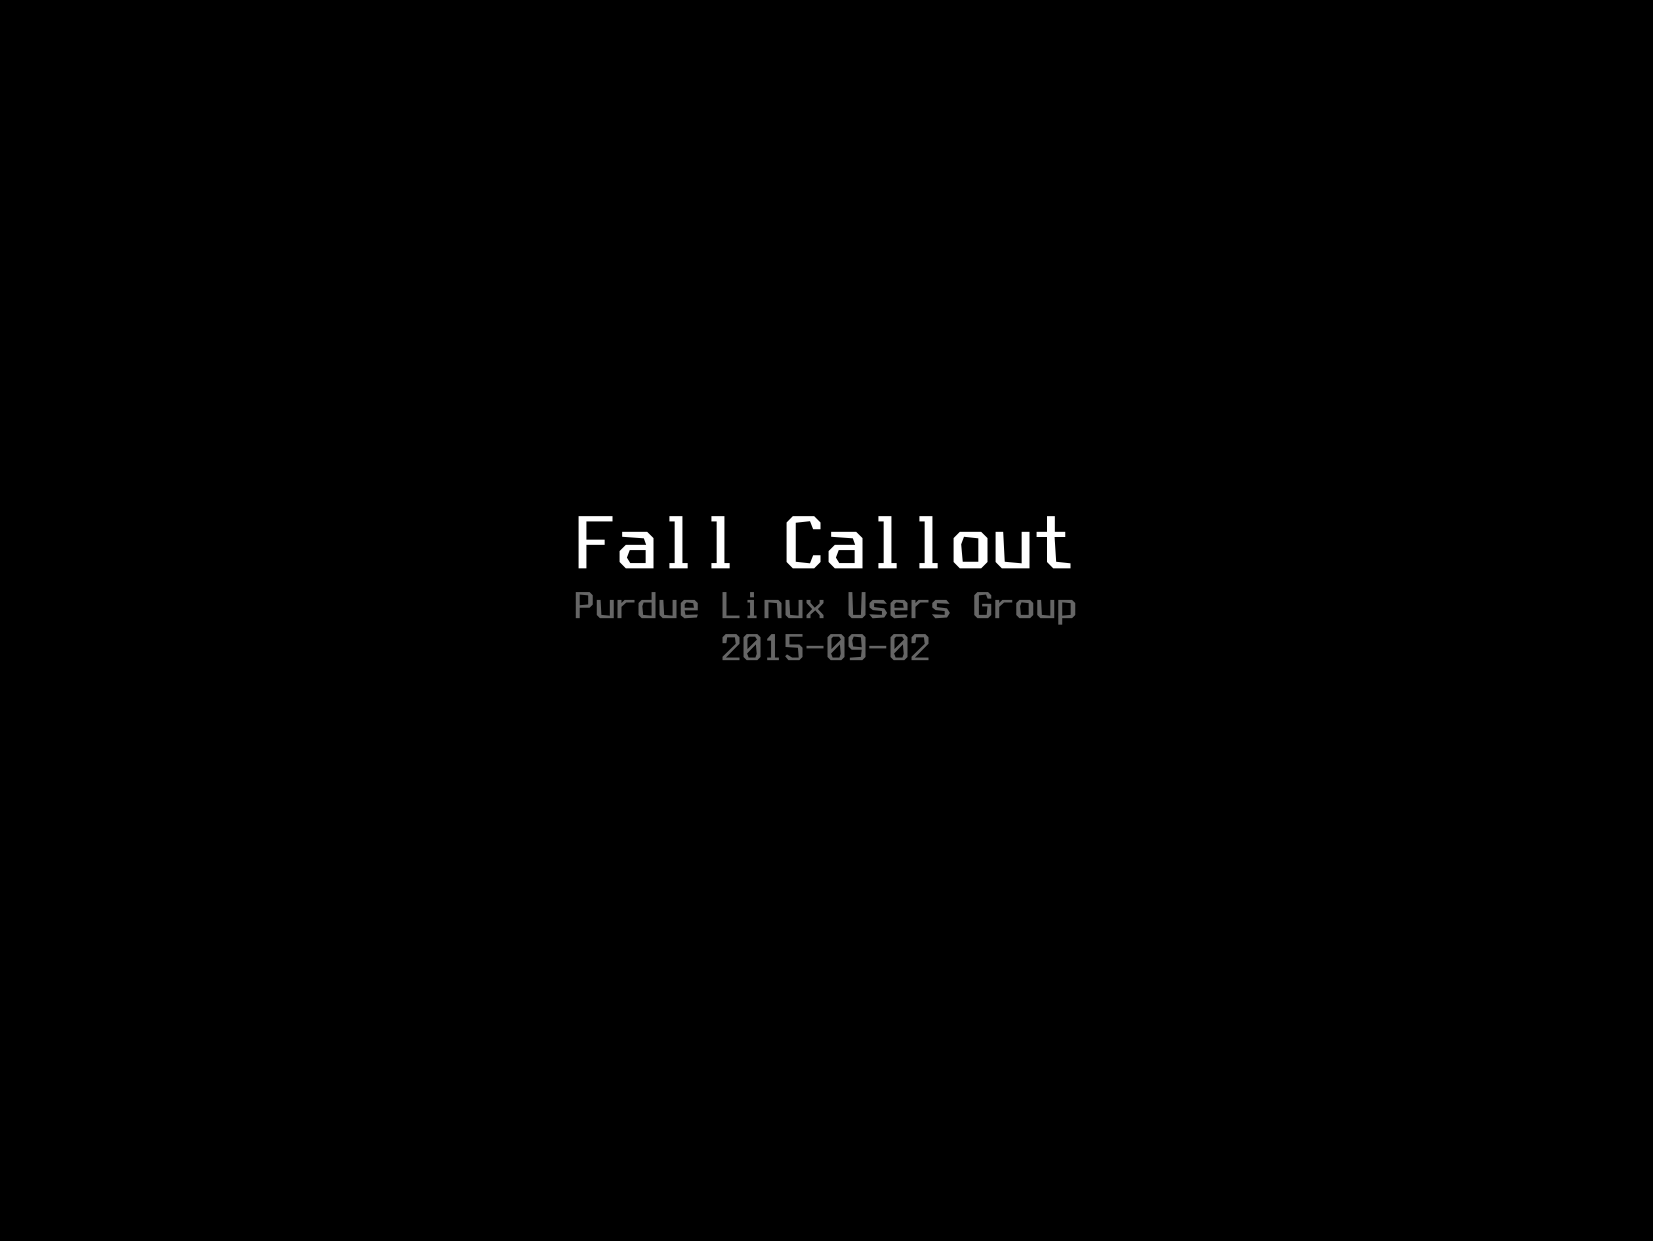

# Fall Callout
Purdue Linux Users Group
2015-09-02